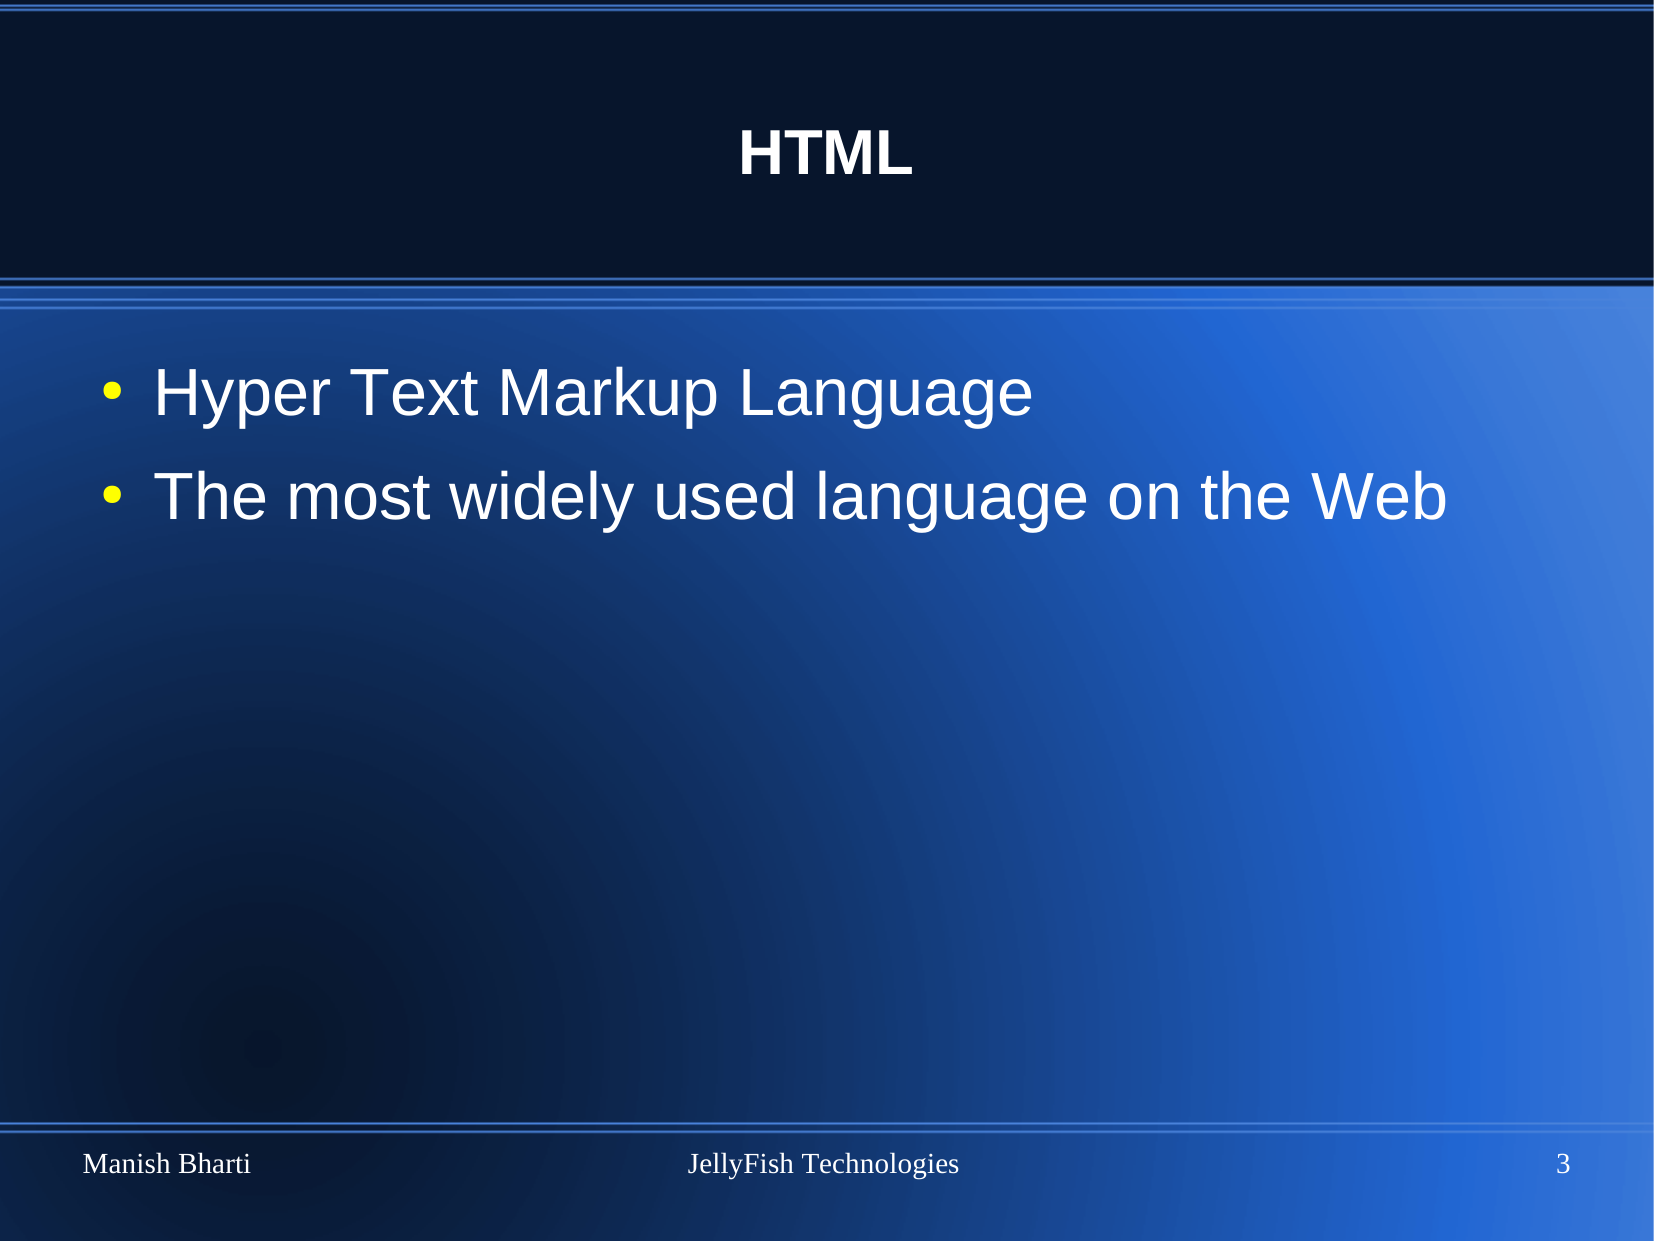

# HTML
Hyper Text Markup Language
The most widely used language on the Web
Manish Bharti
JellyFish Technologies
3